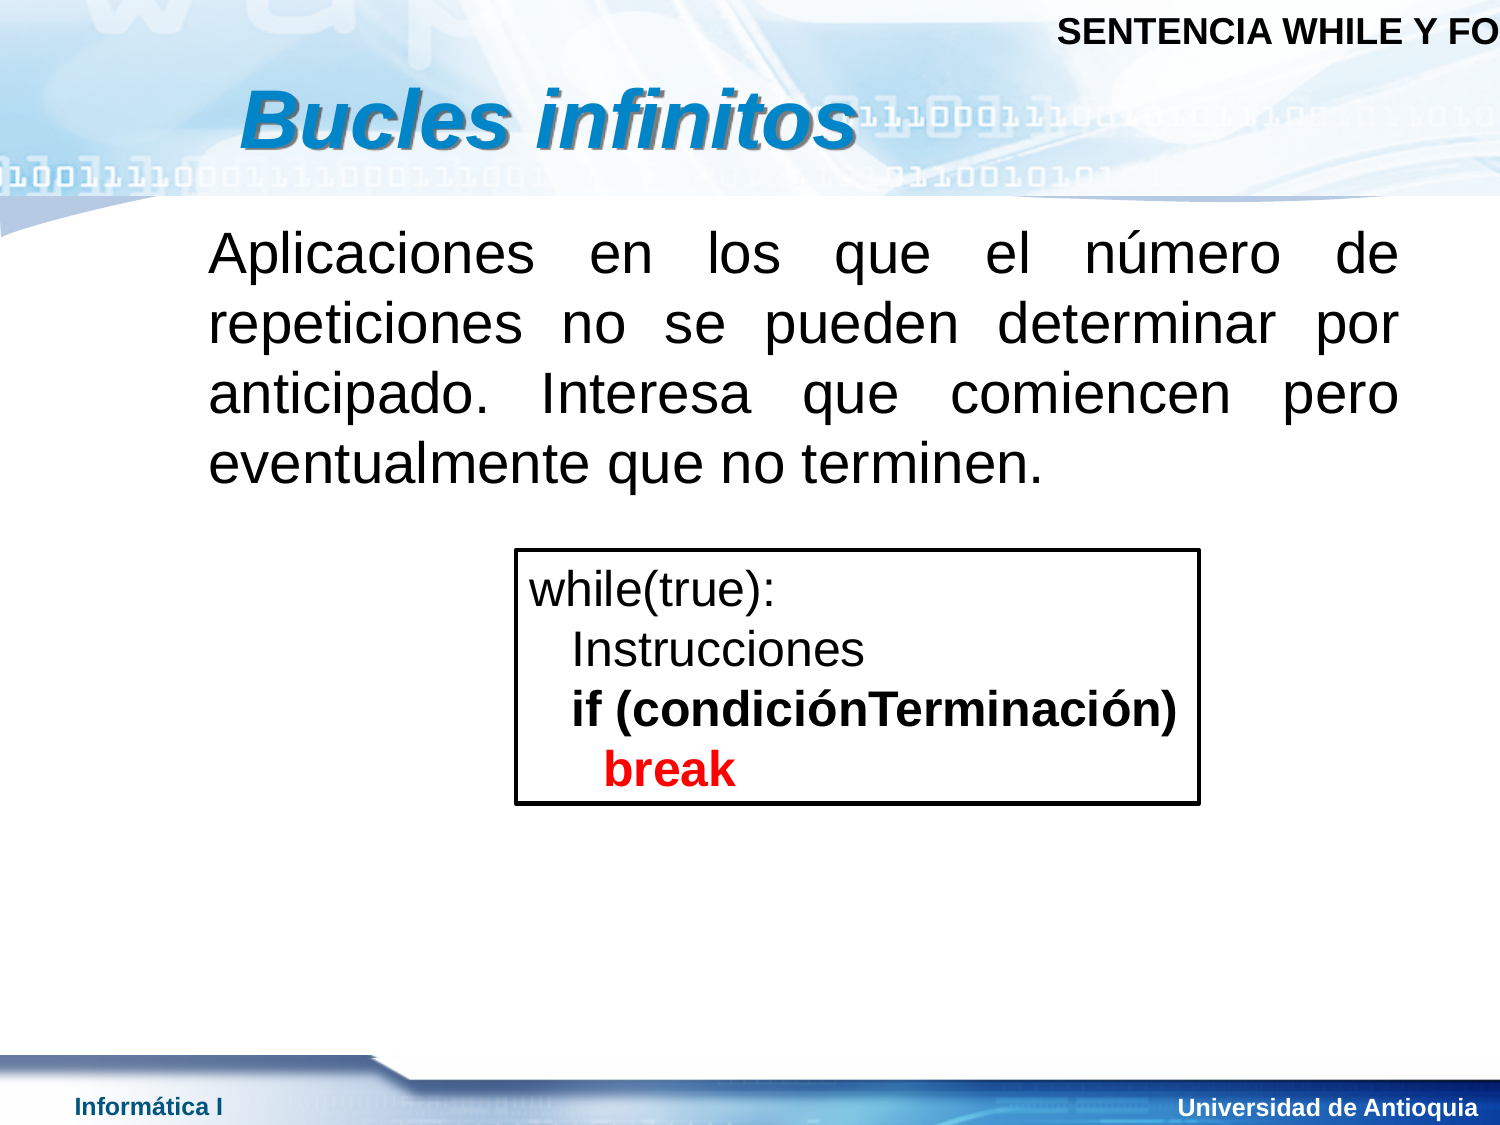

SENTENCIA WHILE Y FOR
# Bucles infinitos
Aplicaciones en los que el número de repeticiones no se pueden determinar por anticipado. Interesa que comiencen pero eventualmente que no terminen.
while(true):
 Instrucciones
 if (condiciónTerminación) 	break